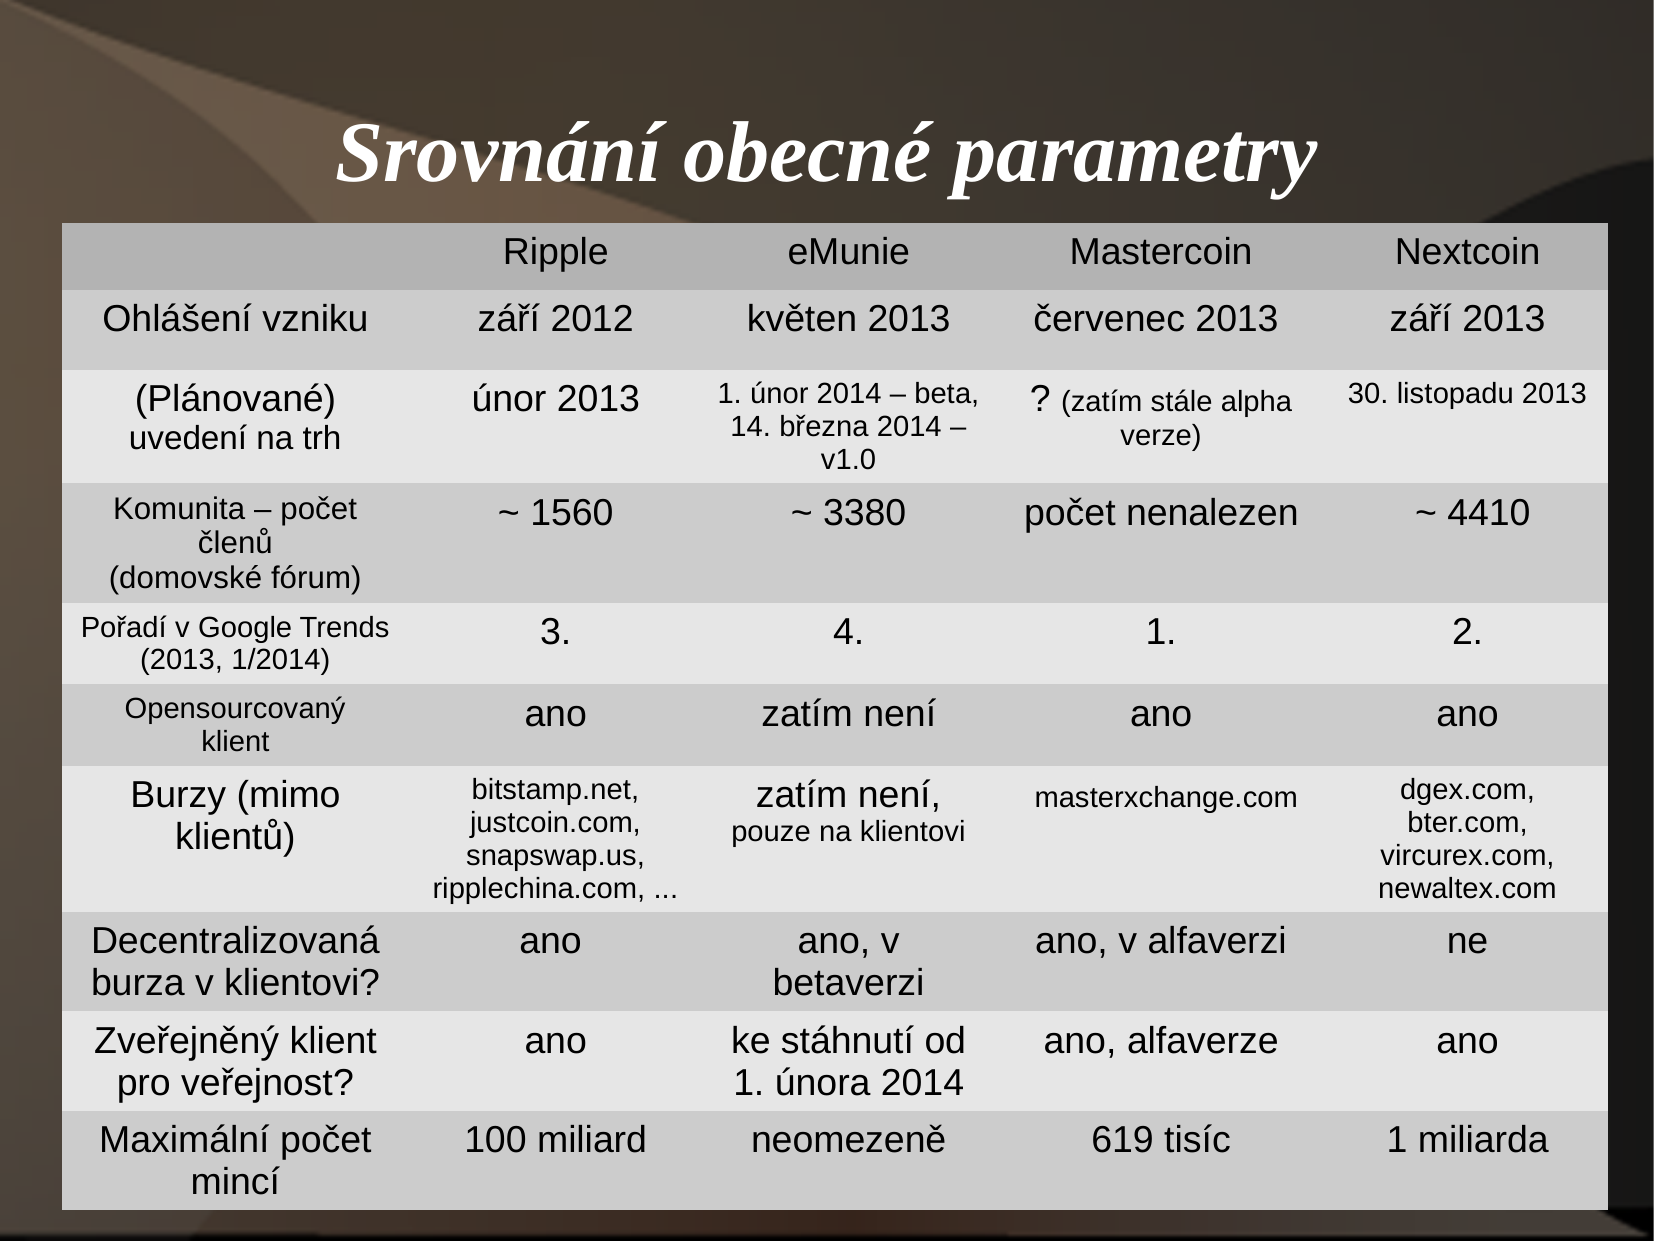

# Srovnání obecné parametry
| | Ripple | eMunie | Mastercoin | Nextcoin |
| --- | --- | --- | --- | --- |
| Ohlášení vzniku | září 2012 | květen 2013 | červenec 2013 | září 2013 |
| (Plánované) uvedení na trh | únor 2013 | 1. únor 2014 – beta, 14. března 2014 – v1.0 | ? (zatím stále alpha verze) | 30. listopadu 2013 |
| Komunita – počet členů (domovské fórum) | ~ 1560 | ~ 3380 | počet nenalezen | ~ 4410 |
| Pořadí v Google Trends (2013, 1/2014) | 3. | 4. | 1. | 2. |
| Opensourcovaný klient | ano | zatím není | ano | ano |
| Burzy (mimo klientů) | bitstamp.net, justcoin.com, snapswap.us, ripplechina.com, ... | zatím není, pouze na klientovi | masterxchange.com | dgex.com, bter.com, vircurex.com, newaltex.com |
| Decentralizovaná burza v klientovi? | ano | ano, v betaverzi | ano, v alfaverzi | ne |
| Zveřejněný klient pro veřejnost? | ano | ke stáhnutí od 1. února 2014 | ano, alfaverze | ano |
| Maximální počet mincí | 100 miliard | neomezeně | 619 tisíc | 1 miliarda |